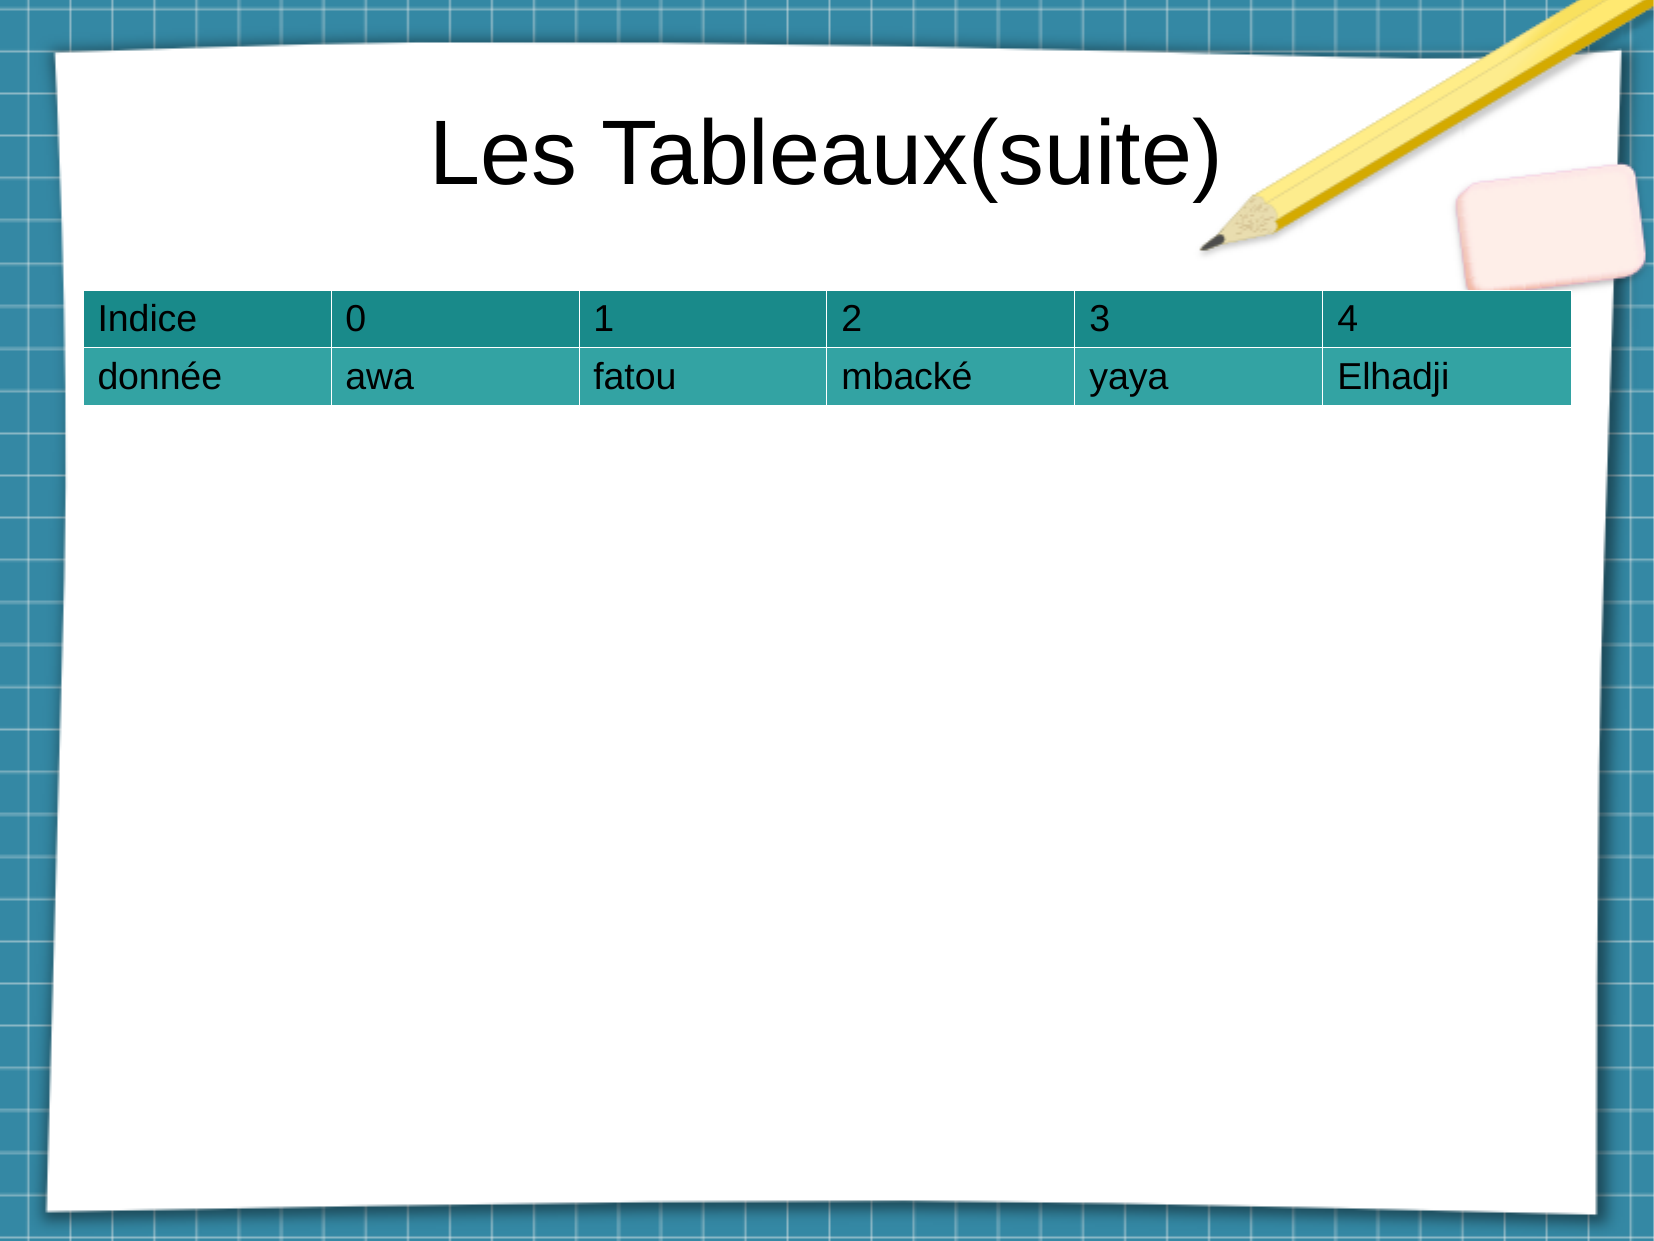

# Les Tableaux(suite)
| Indice | 0 | 1 | 2 | 3 | 4 |
| --- | --- | --- | --- | --- | --- |
| donnée | awa | fatou | mbacké | yaya | Elhadji |